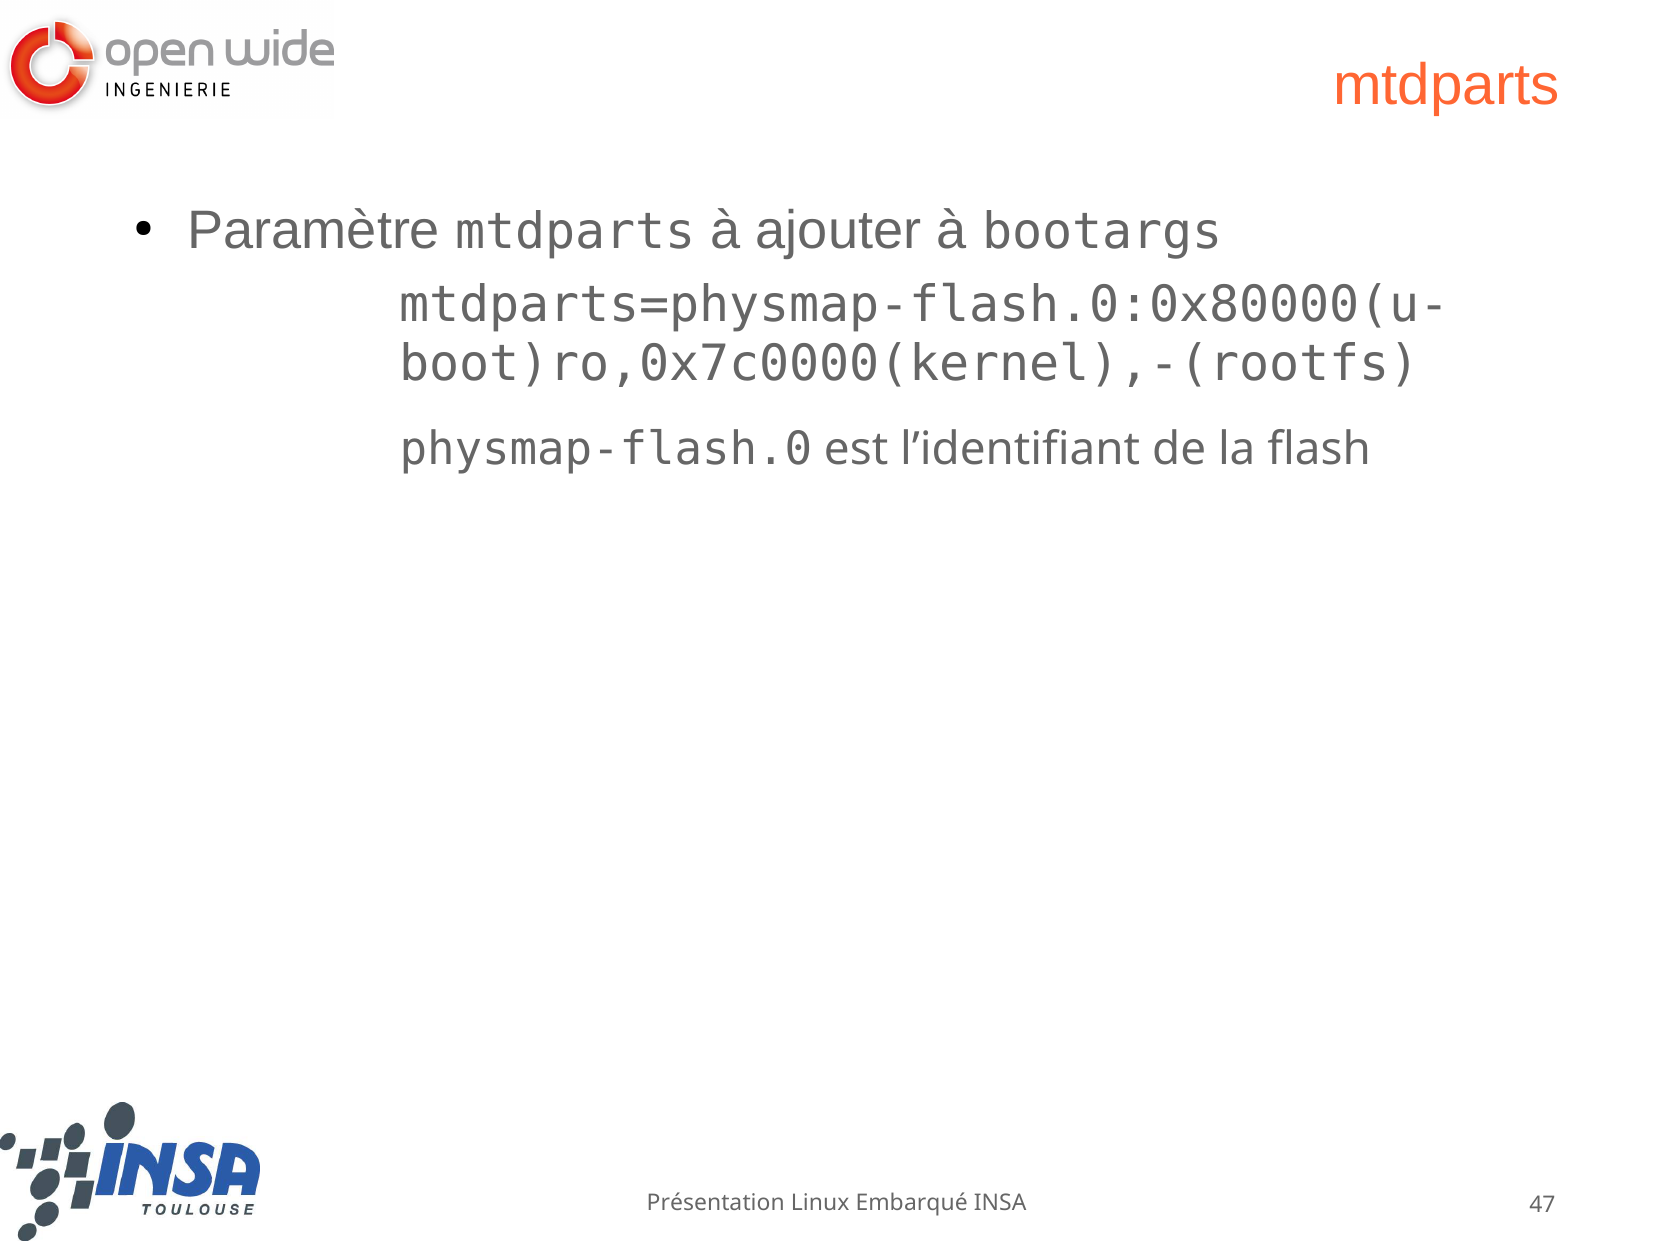

# mtdparts
Paramètre mtdparts à ajouter à bootargs
mtdparts=physmap-flash.0:0x80000(u-boot)ro,0x7c0000(kernel),-(rootfs)
physmap-flash.0 est l’identifiant de la flash